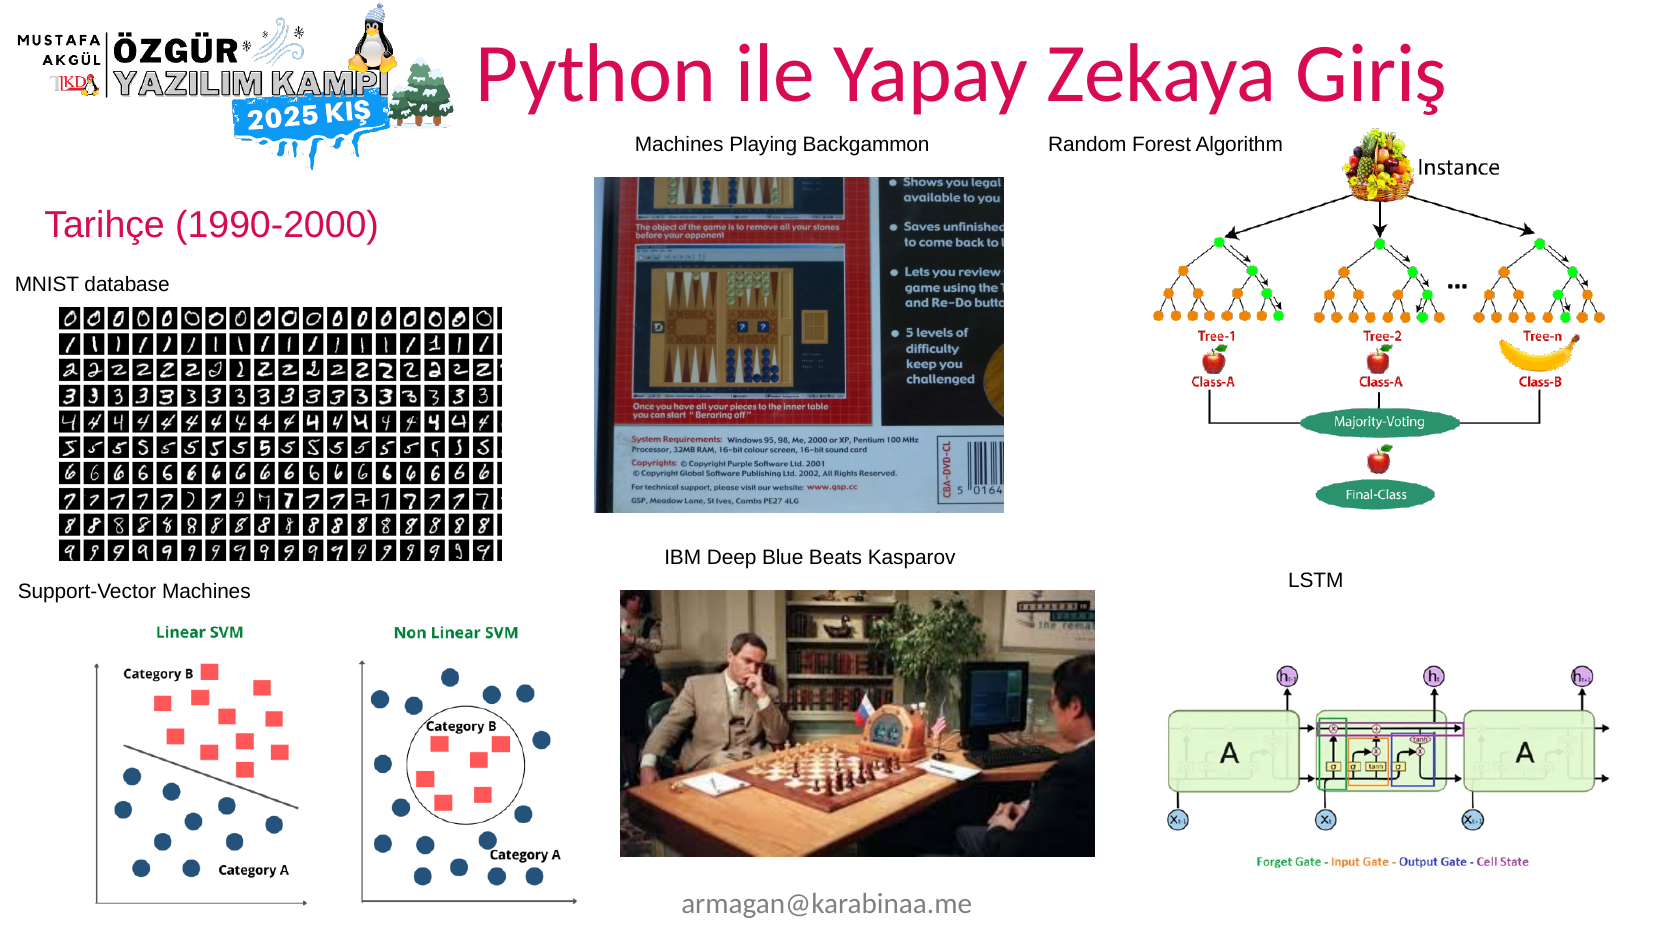

Python ile Yapay Zekaya Giriş
Machines Playing Backgammon
Random Forest Algorithm
Tarihçe (1990-2000)
MNIST database
IBM Deep Blue Beats Kasparov
LSTM
Support-Vector Machines
armagan@karabinaa.me